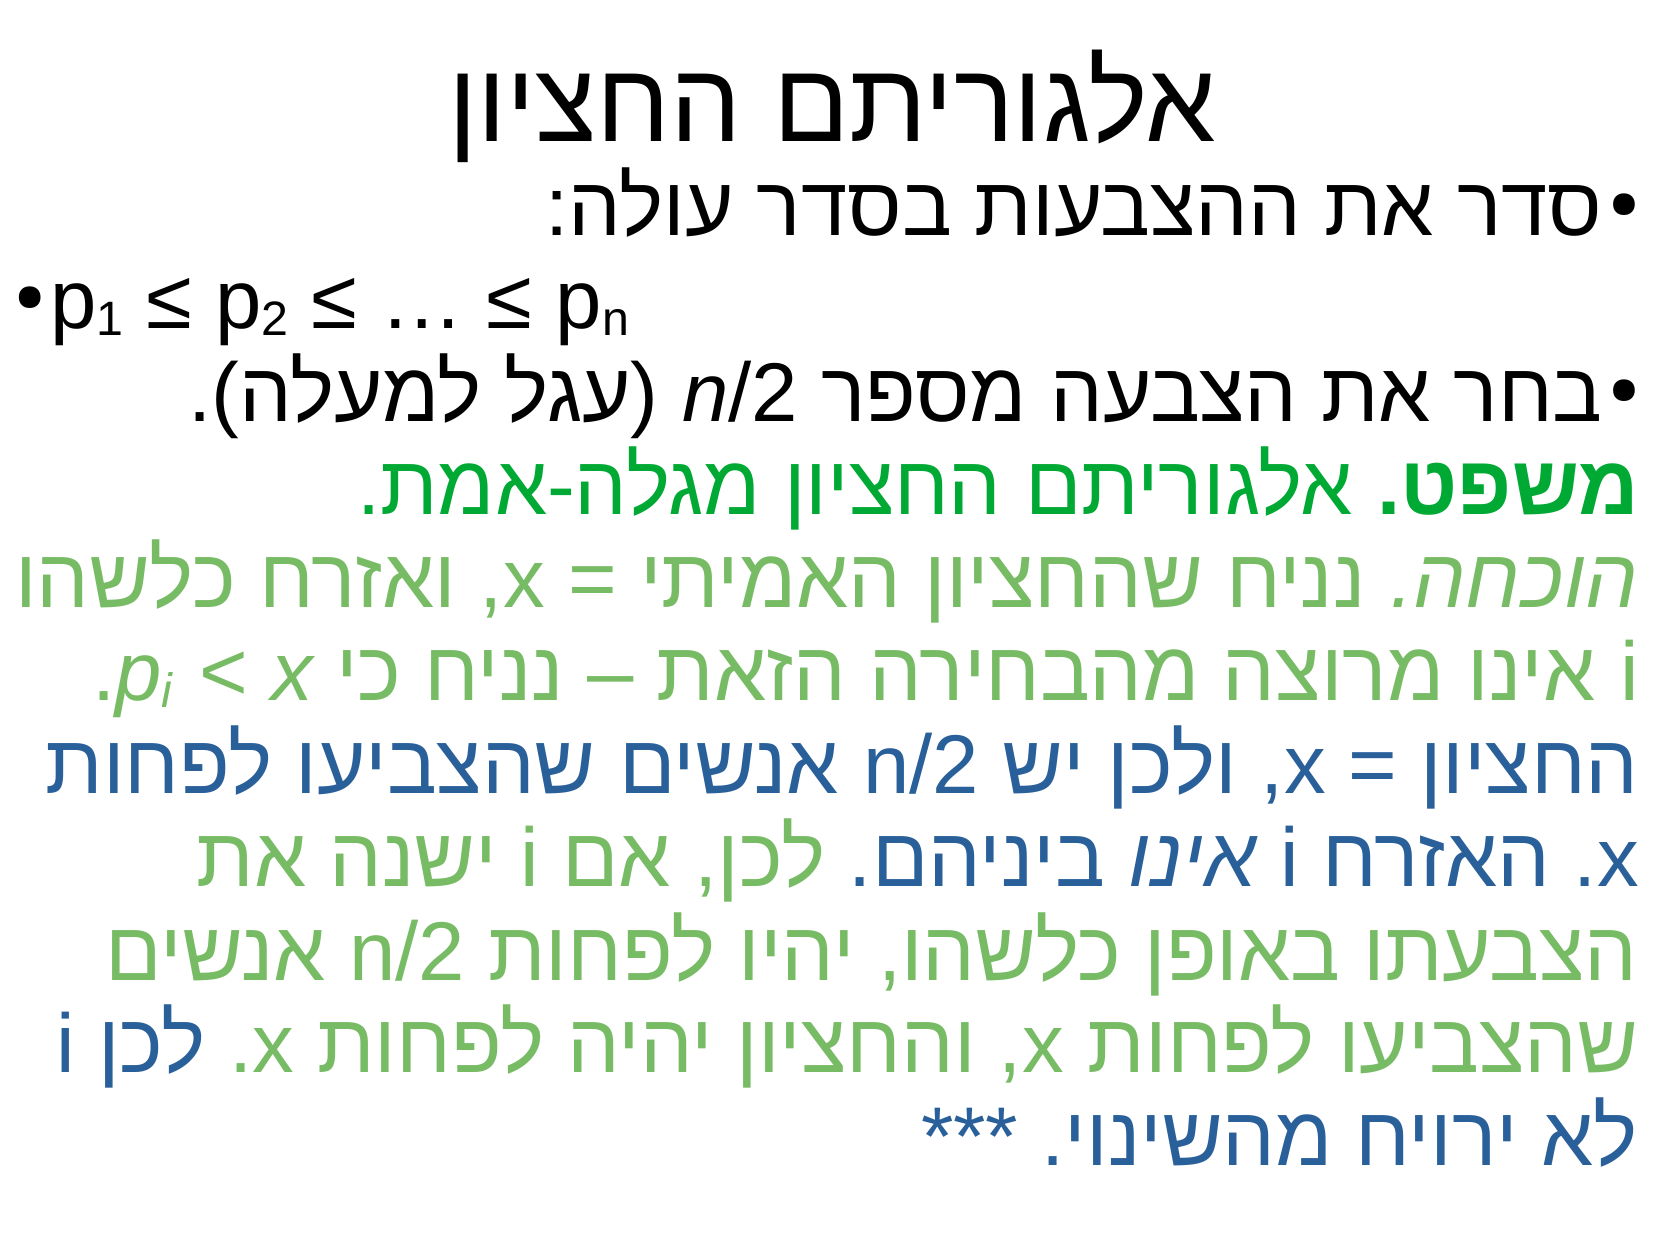

# אלגוריתם החציון
סדר את ההצבעות בסדר עולה:
p1 ≤ p2 ≤ … ≤ pn
בחר את הצבעה מספר n/2 (עגל למעלה).
משפט. אלגוריתם החציון מגלה-אמת.
הוכחה. נניח שהחציון האמיתי = x, ואזרח כלשהו i אינו מרוצה מהבחירה הזאת – נניח כי pi < x.
החציון = x, ולכן יש n/2 אנשים שהצביעו לפחות x. האזרח i אינו ביניהם. לכן, אם i ישנה את הצבעתו באופן כלשהו, יהיו לפחות n/2 אנשים שהצביעו לפחות x, והחציון יהיה לפחות x. לכן i לא ירויח מהשינוי. ***